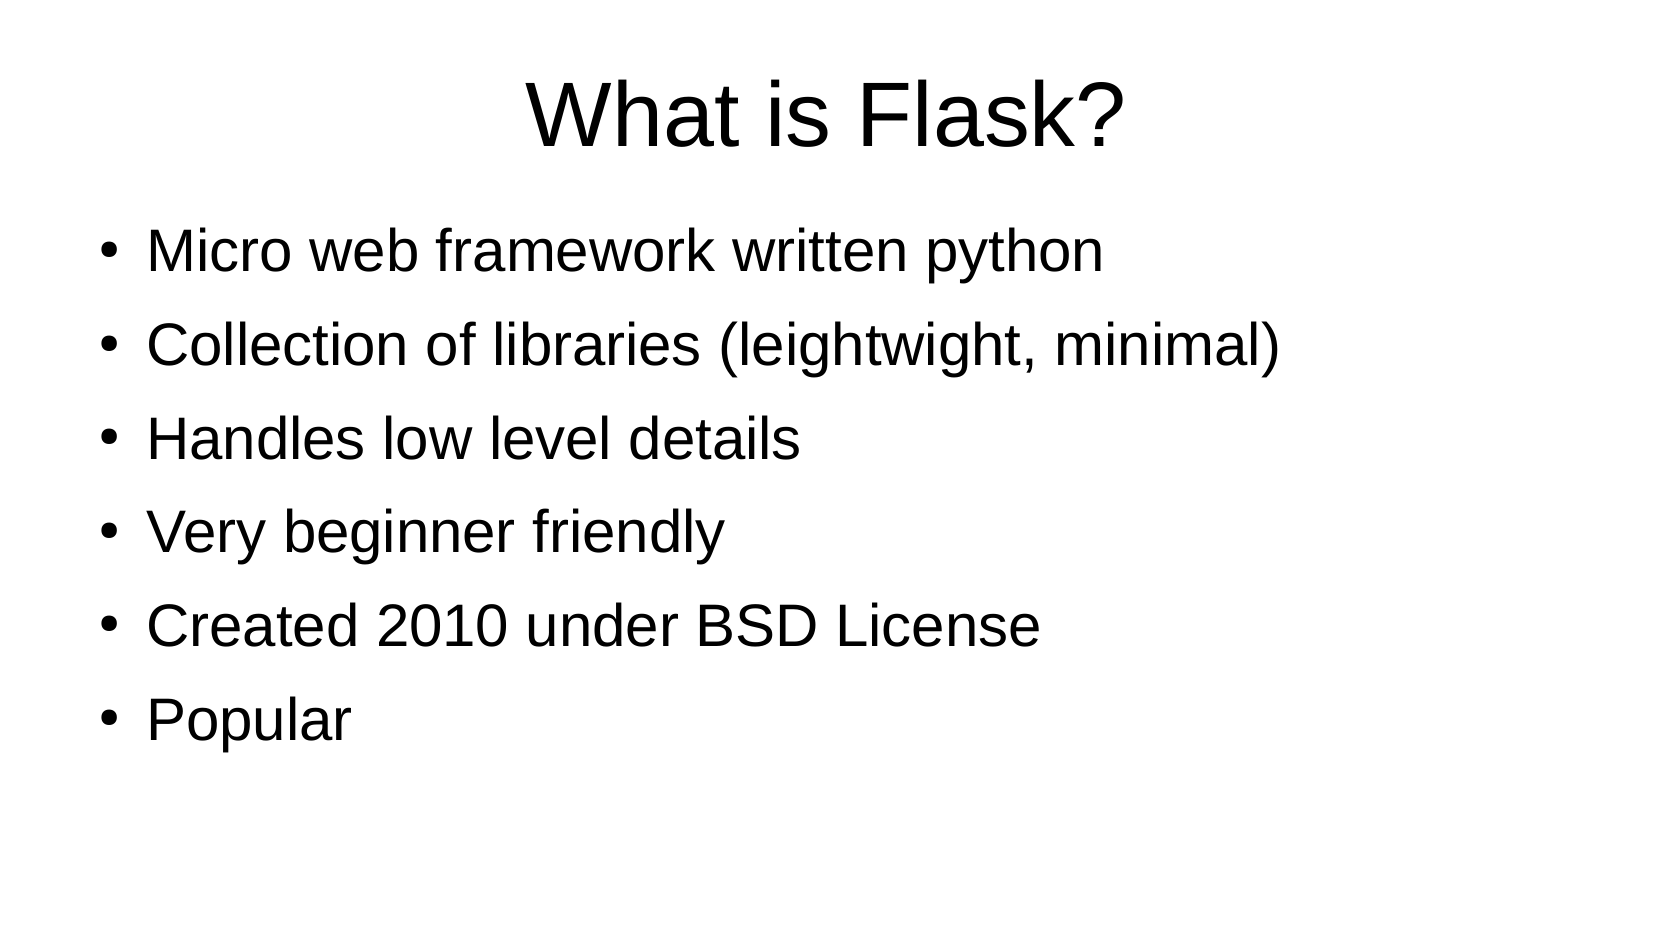

# What is Flask?
Micro web framework written python
Collection of libraries (leightwight, minimal)
Handles low level details
Very beginner friendly
Created 2010 under BSD License
Popular